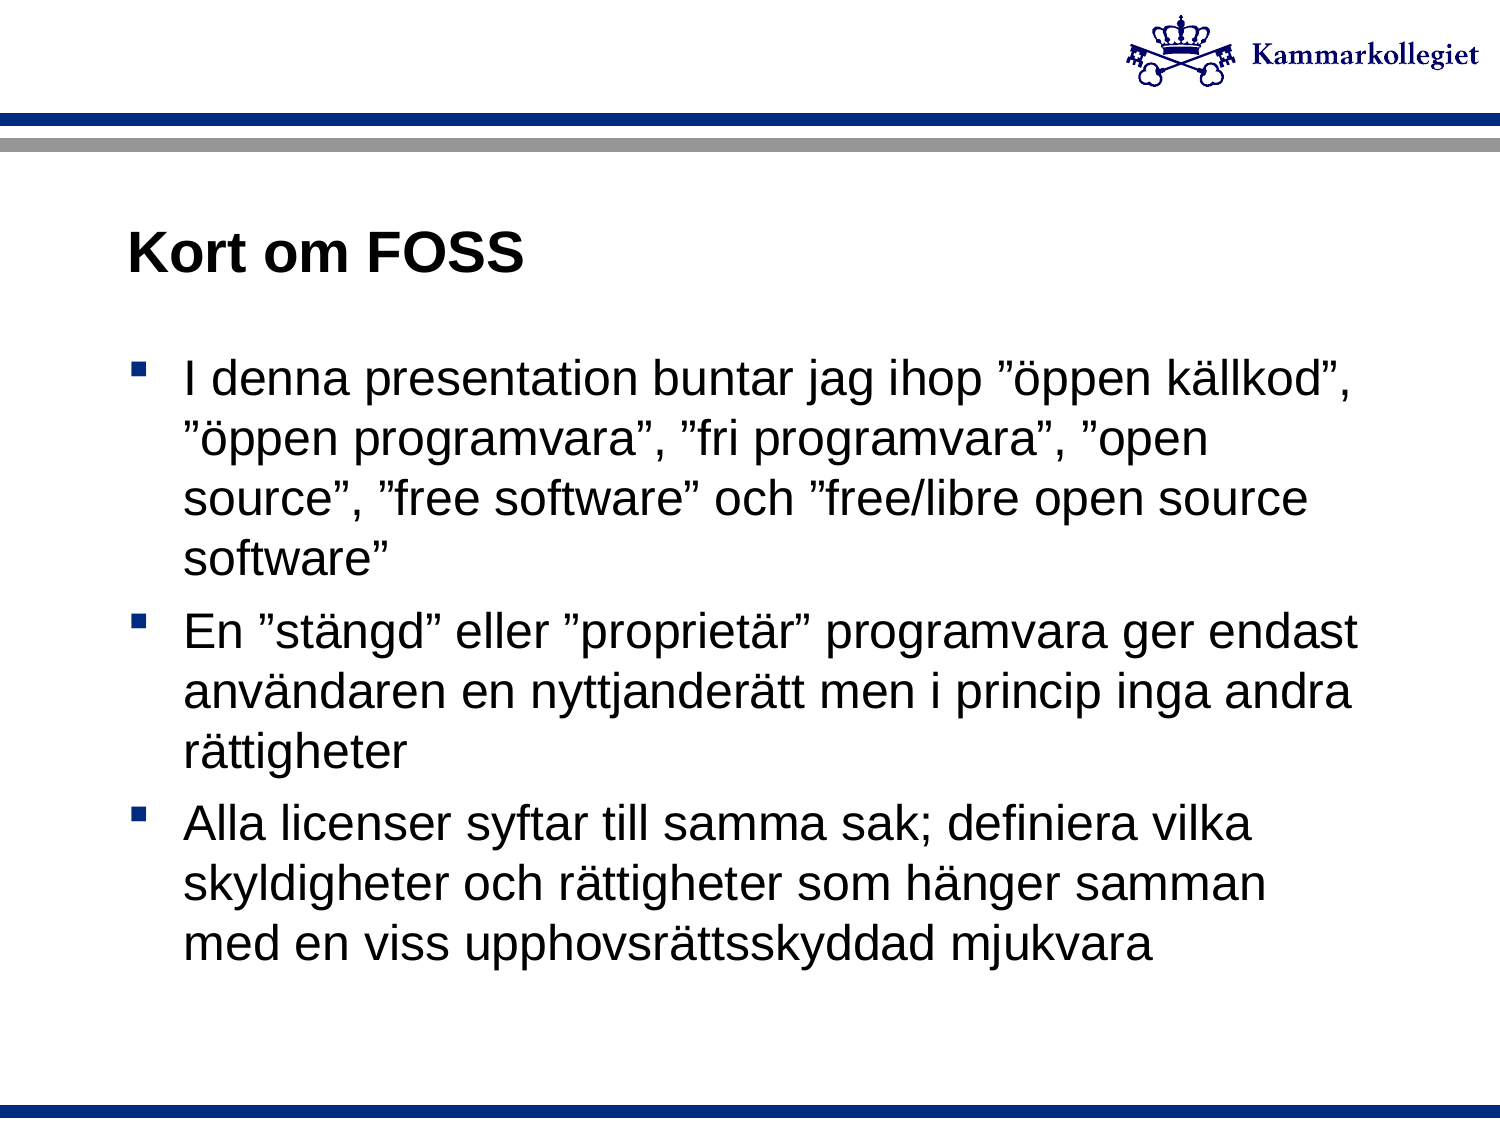

# Kort om FOSS
I denna presentation buntar jag ihop ”öppen källkod”, ”öppen programvara”, ”fri programvara”, ”open source”, ”free software” och ”free/libre open source software”
En ”stängd” eller ”proprietär” programvara ger endast användaren en nyttjanderätt men i princip inga andra rättigheter
Alla licenser syftar till samma sak; definiera vilka skyldigheter och rättigheter som hänger samman med en viss upphovsrättsskyddad mjukvara